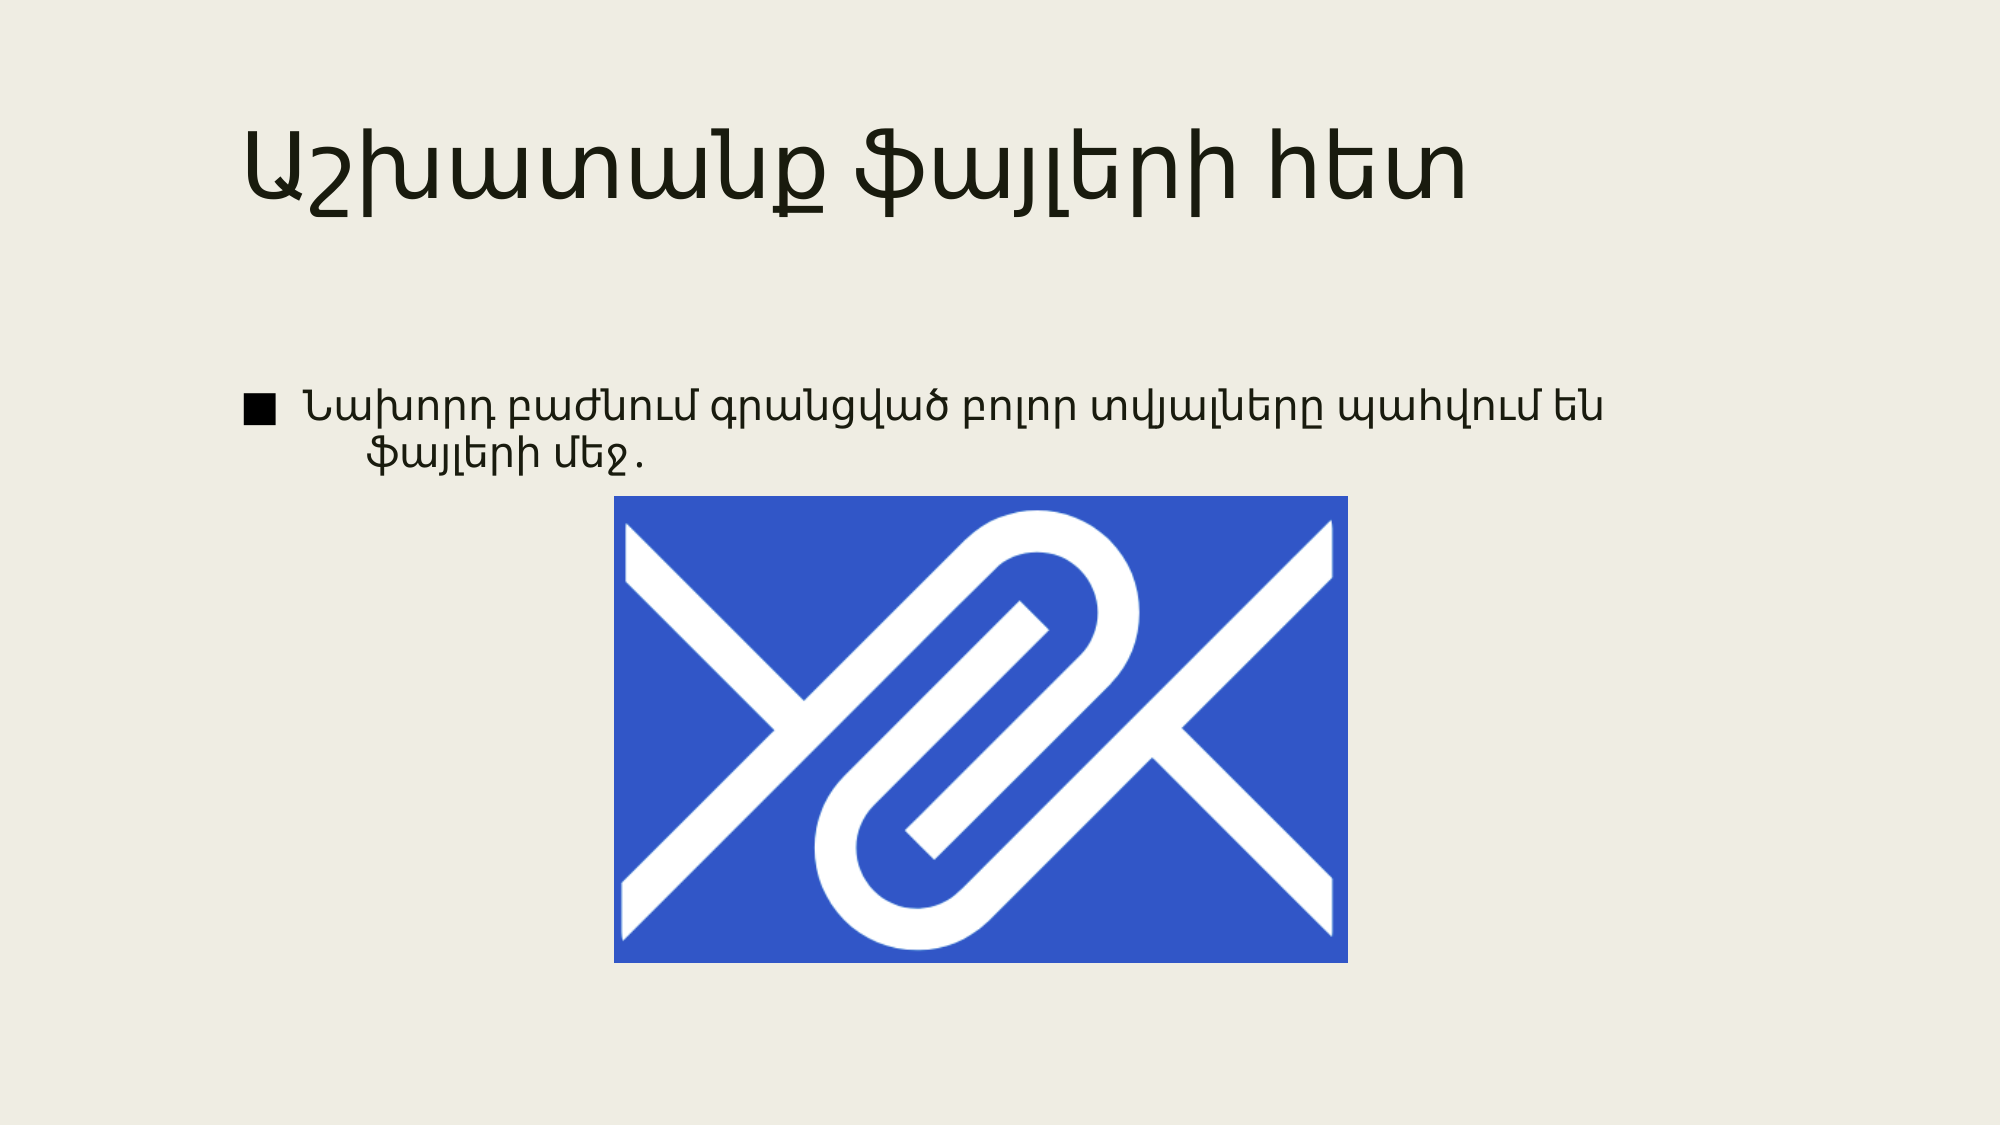

# Աշխատանք ֆայլերի հետ
Նախորդ բաժնում գրանցված բոլոր տվյալները պահվում են ֆայլերի մեջ․